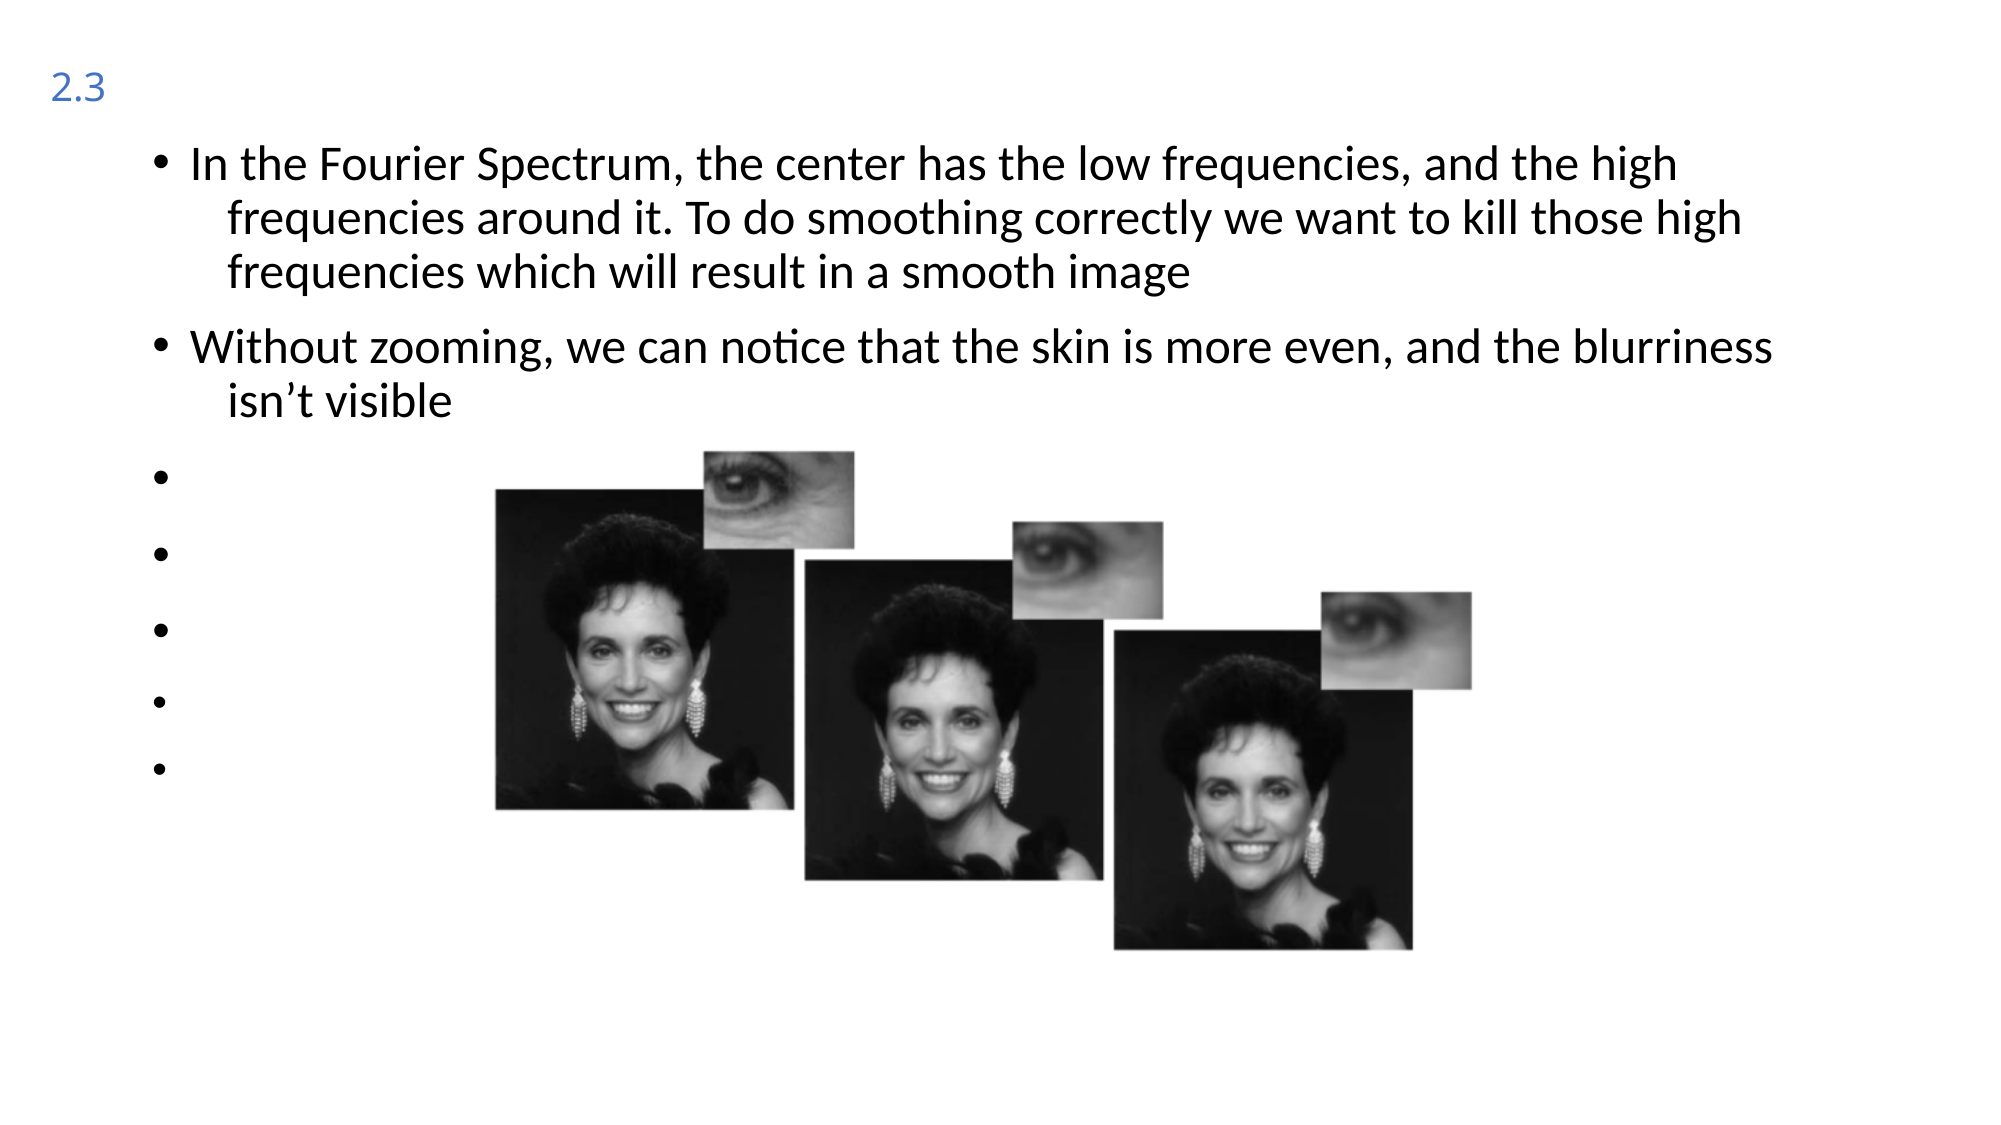

2.3
# In the Fourier Spectrum, the center has the low frequencies, and the high frequencies around it. To do smoothing correctly we want to kill those high frequencies which will result in a smooth image
Without zooming, we can notice that the skin is more even, and the blurriness isn’t visible